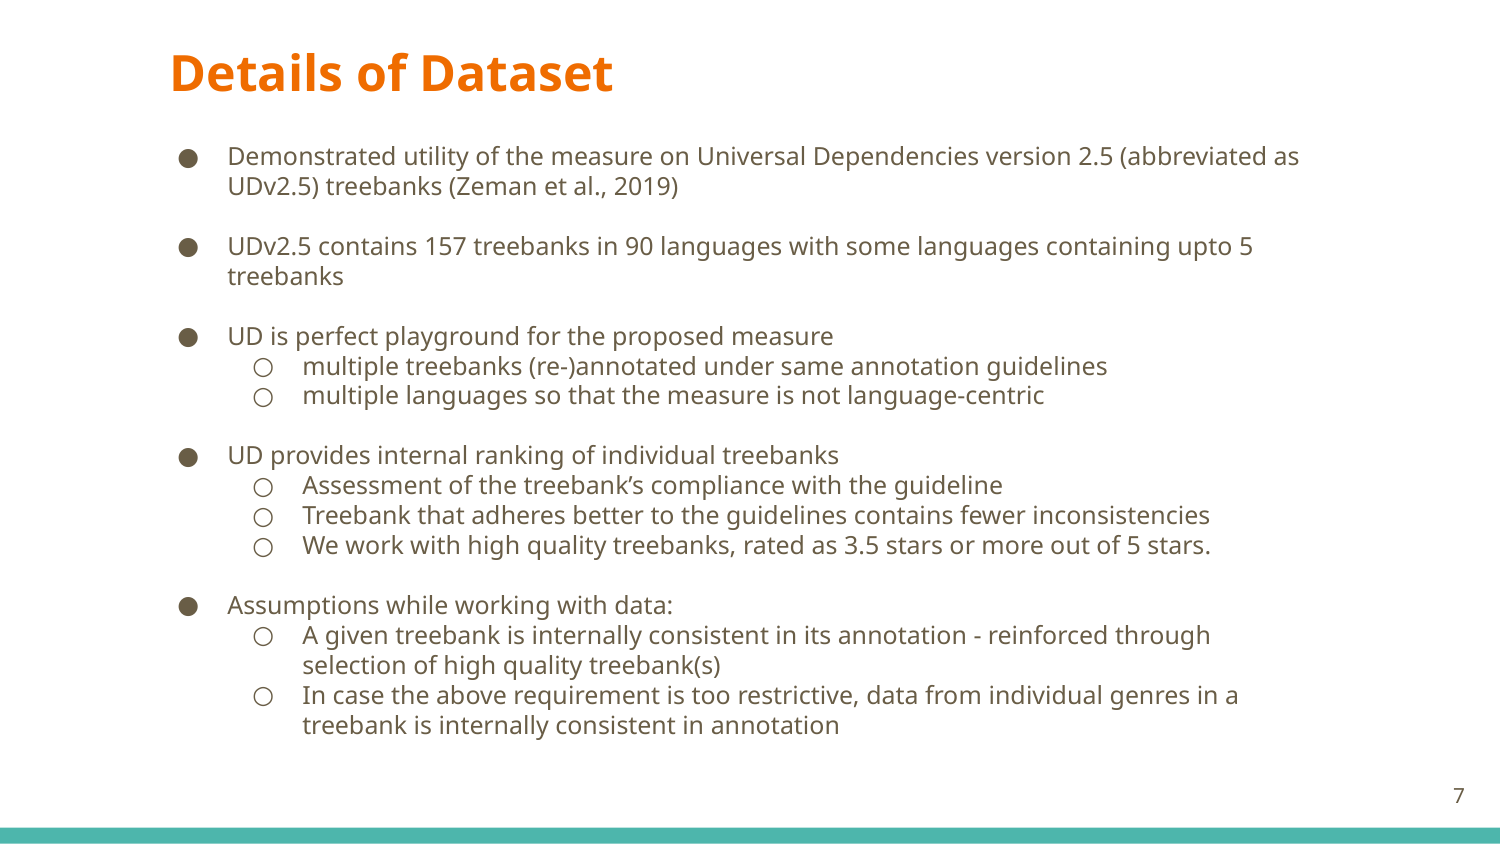

# Details of Dataset
Demonstrated utility of the measure on Universal Dependencies version 2.5 (abbreviated as UDv2.5) treebanks (Zeman et al., 2019)
UDv2.5 contains 157 treebanks in 90 languages with some languages containing upto 5 treebanks
UD is perfect playground for the proposed measure
multiple treebanks (re-)annotated under same annotation guidelines
multiple languages so that the measure is not language-centric
UD provides internal ranking of individual treebanks
Assessment of the treebank’s compliance with the guideline
Treebank that adheres better to the guidelines contains fewer inconsistencies
We work with high quality treebanks, rated as 3.5 stars or more out of 5 stars.
Assumptions while working with data:
A given treebank is internally consistent in its annotation - reinforced through selection of high quality treebank(s)
In case the above requirement is too restrictive, data from individual genres in a treebank is internally consistent in annotation